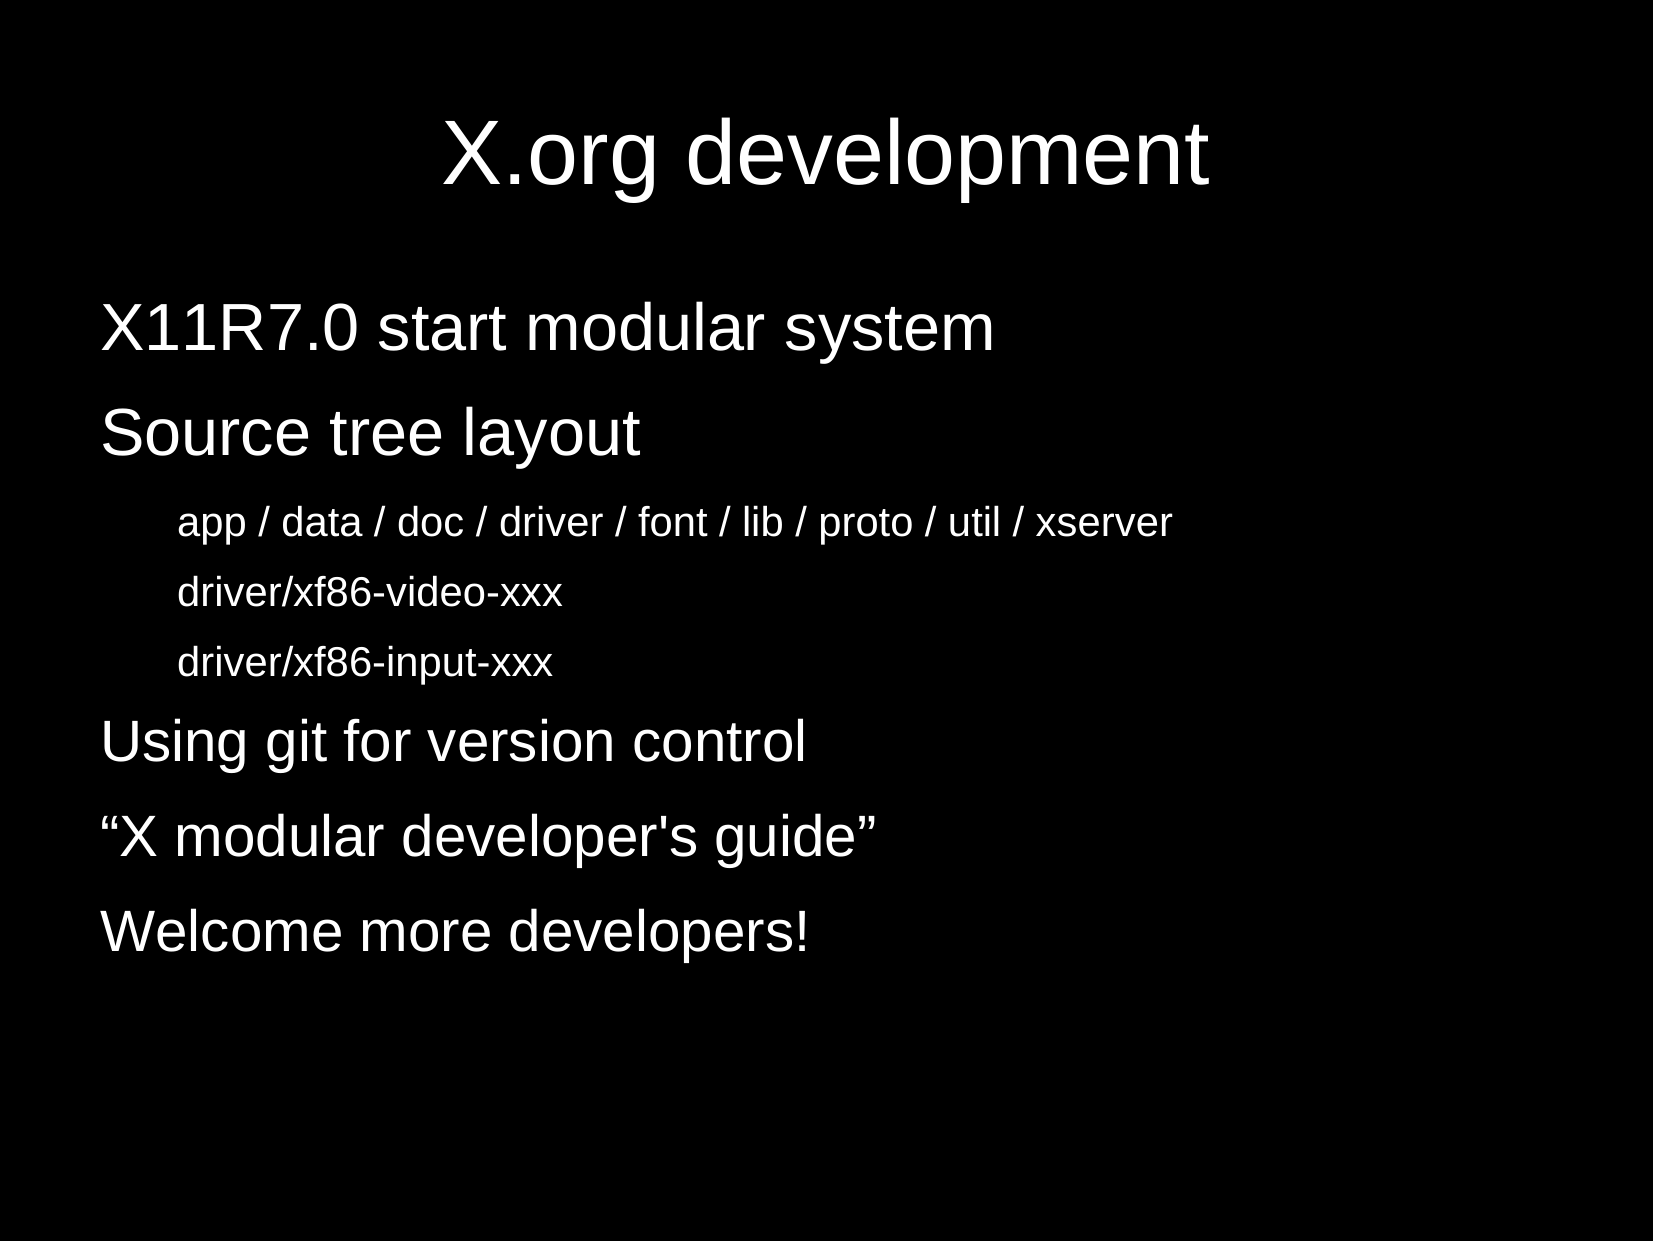

# X.org development
X11R7.0 start modular system
Source tree layout
app / data / doc / driver / font / lib / proto / util / xserver
driver/xf86-video-xxx
driver/xf86-input-xxx
Using git for version control
“X modular developer's guide”
Welcome more developers!